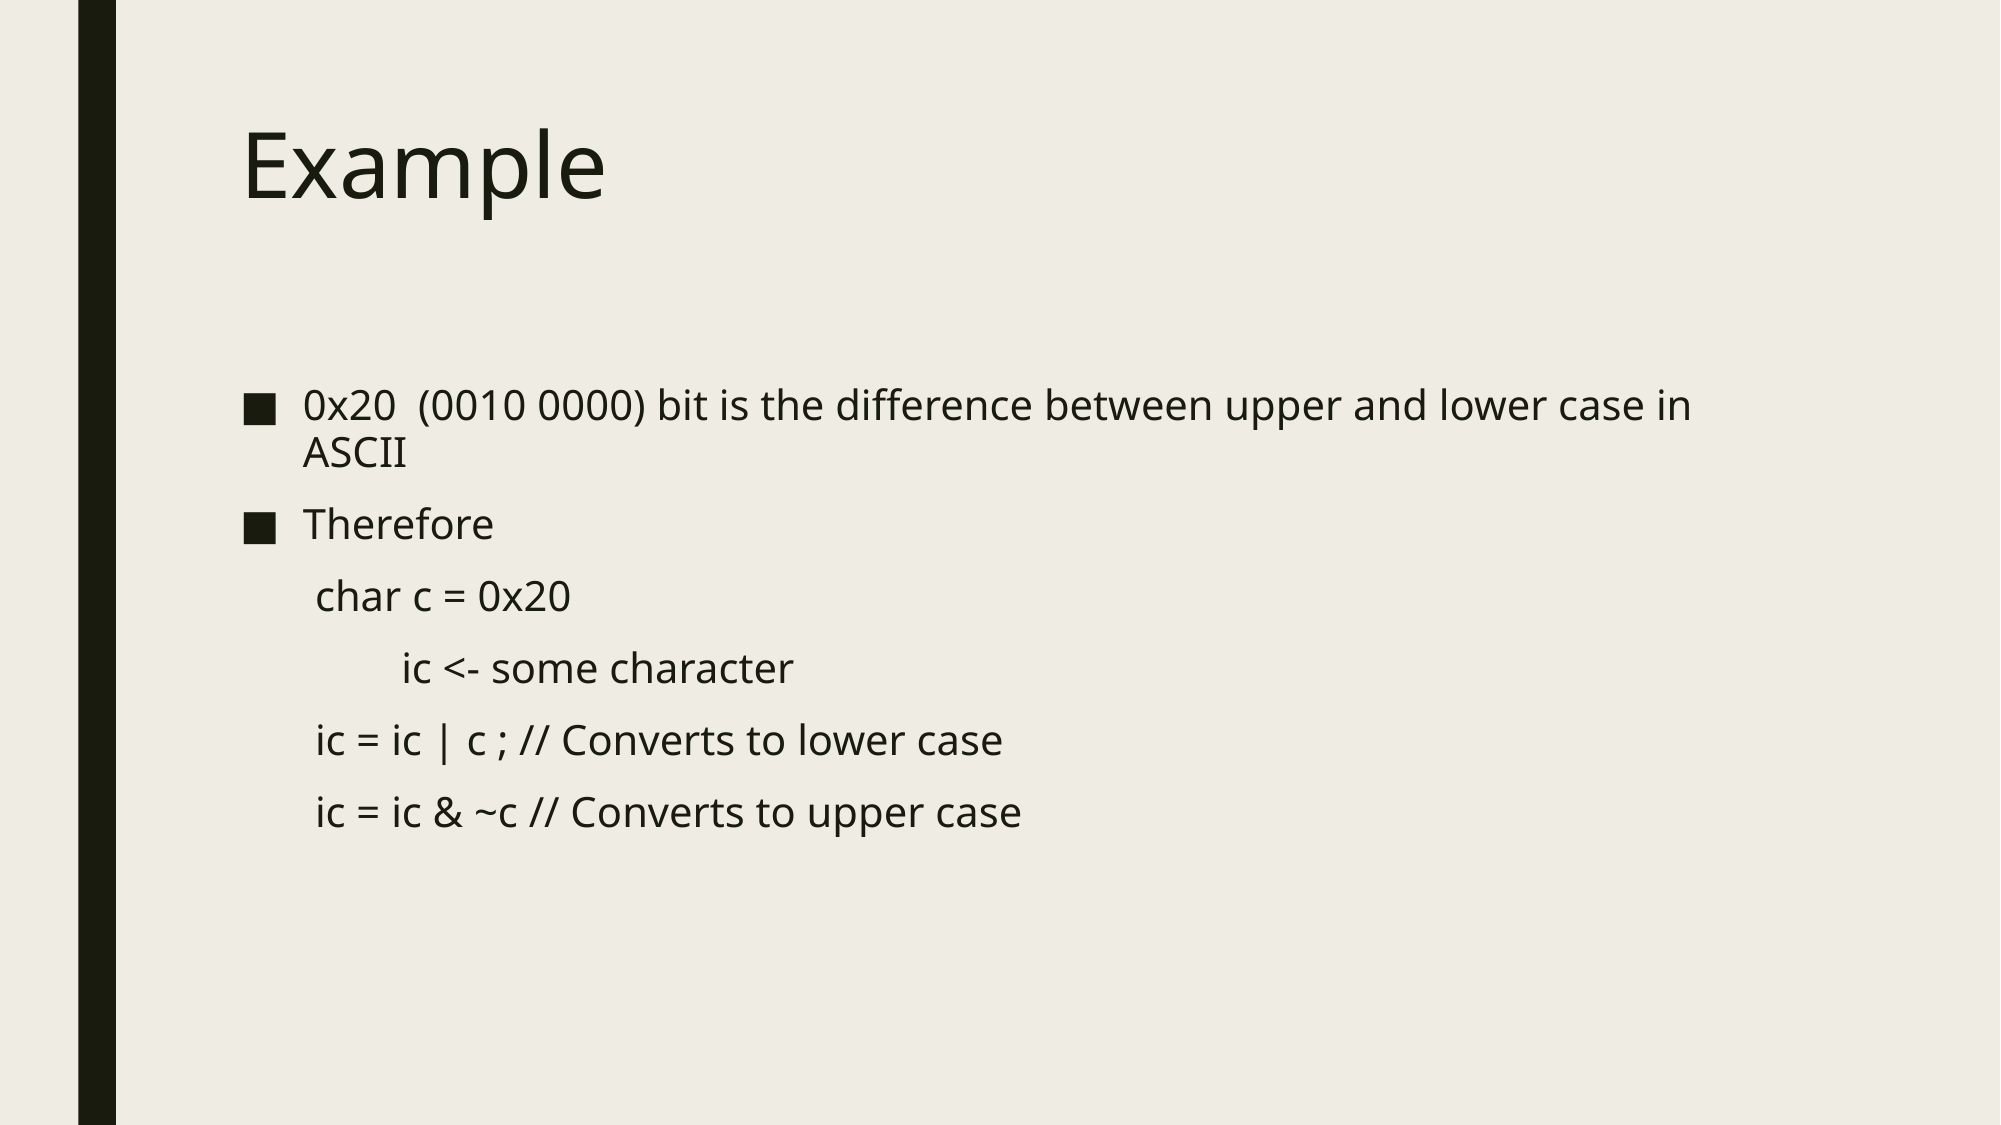

# Example
0x20 (0010 0000) bit is the difference between upper and lower case in ASCII
Therefore
	char c = 0x20
 ic <- some character
	ic = ic | c ; // Converts to lower case
	ic = ic & ~c // Converts to upper case